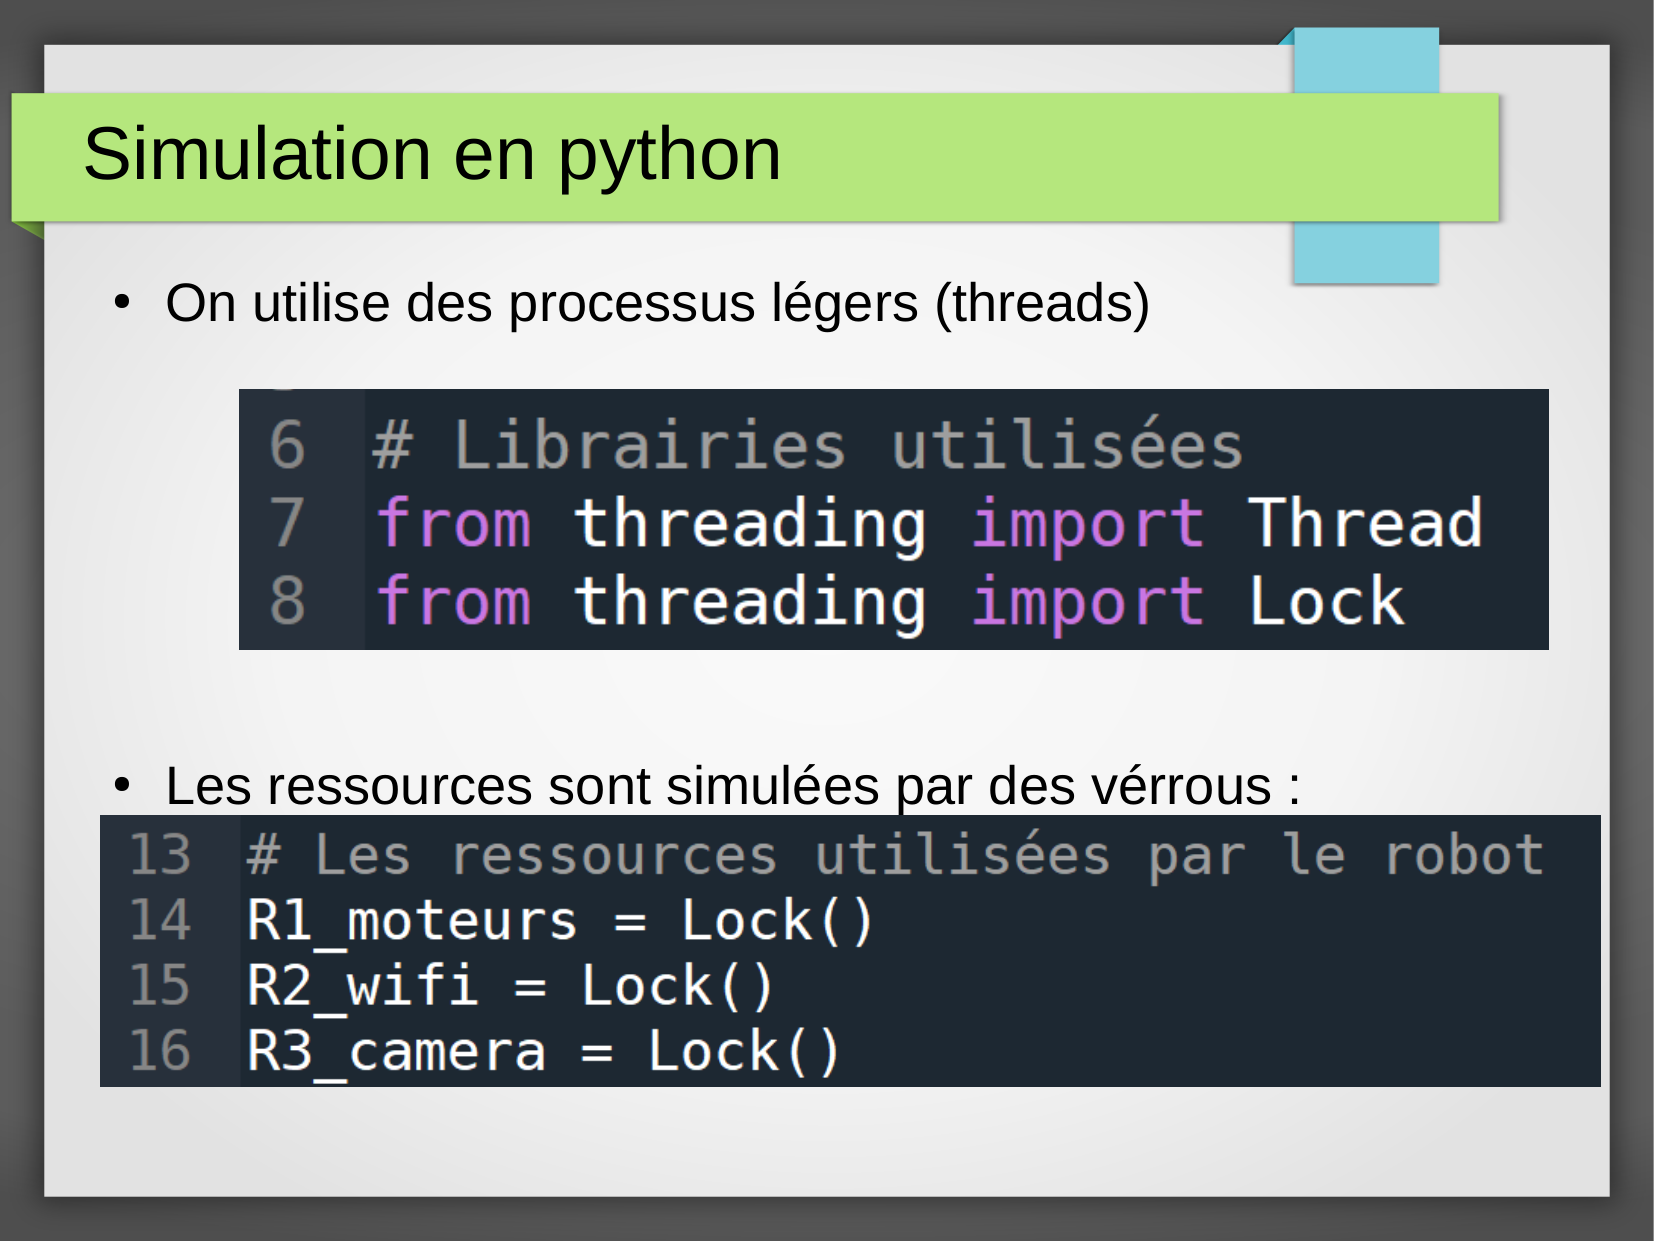

# Simulation en python
On utilise des processus légers (threads)
Les ressources sont simulées par des vérrous :